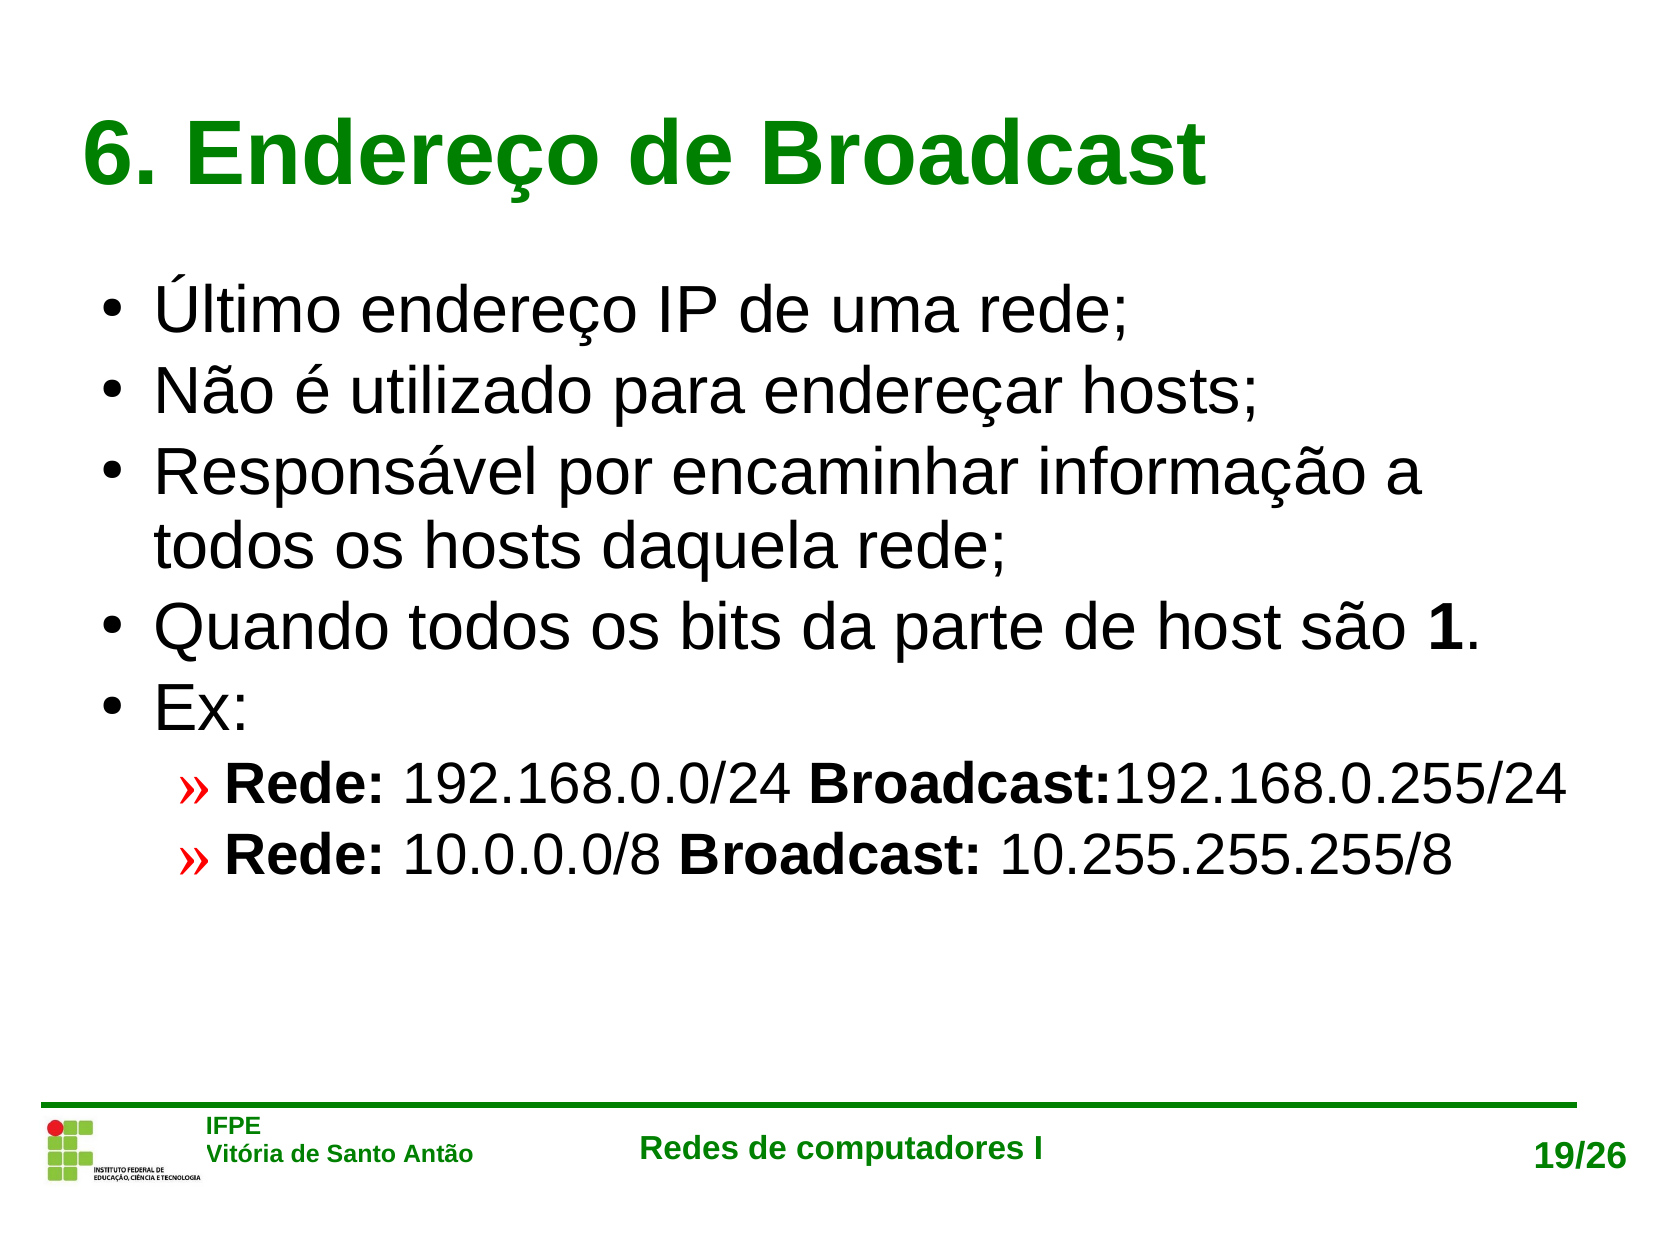

# 6. Endereço de Broadcast
Último endereço IP de uma rede;
Não é utilizado para endereçar hosts;
Responsável por encaminhar informação a todos os hosts daquela rede;
Quando todos os bits da parte de host são 1.
Ex:
Rede: 192.168.0.0/24 Broadcast:192.168.0.255/24
Rede: 10.0.0.0/8 Broadcast: 10.255.255.255/8